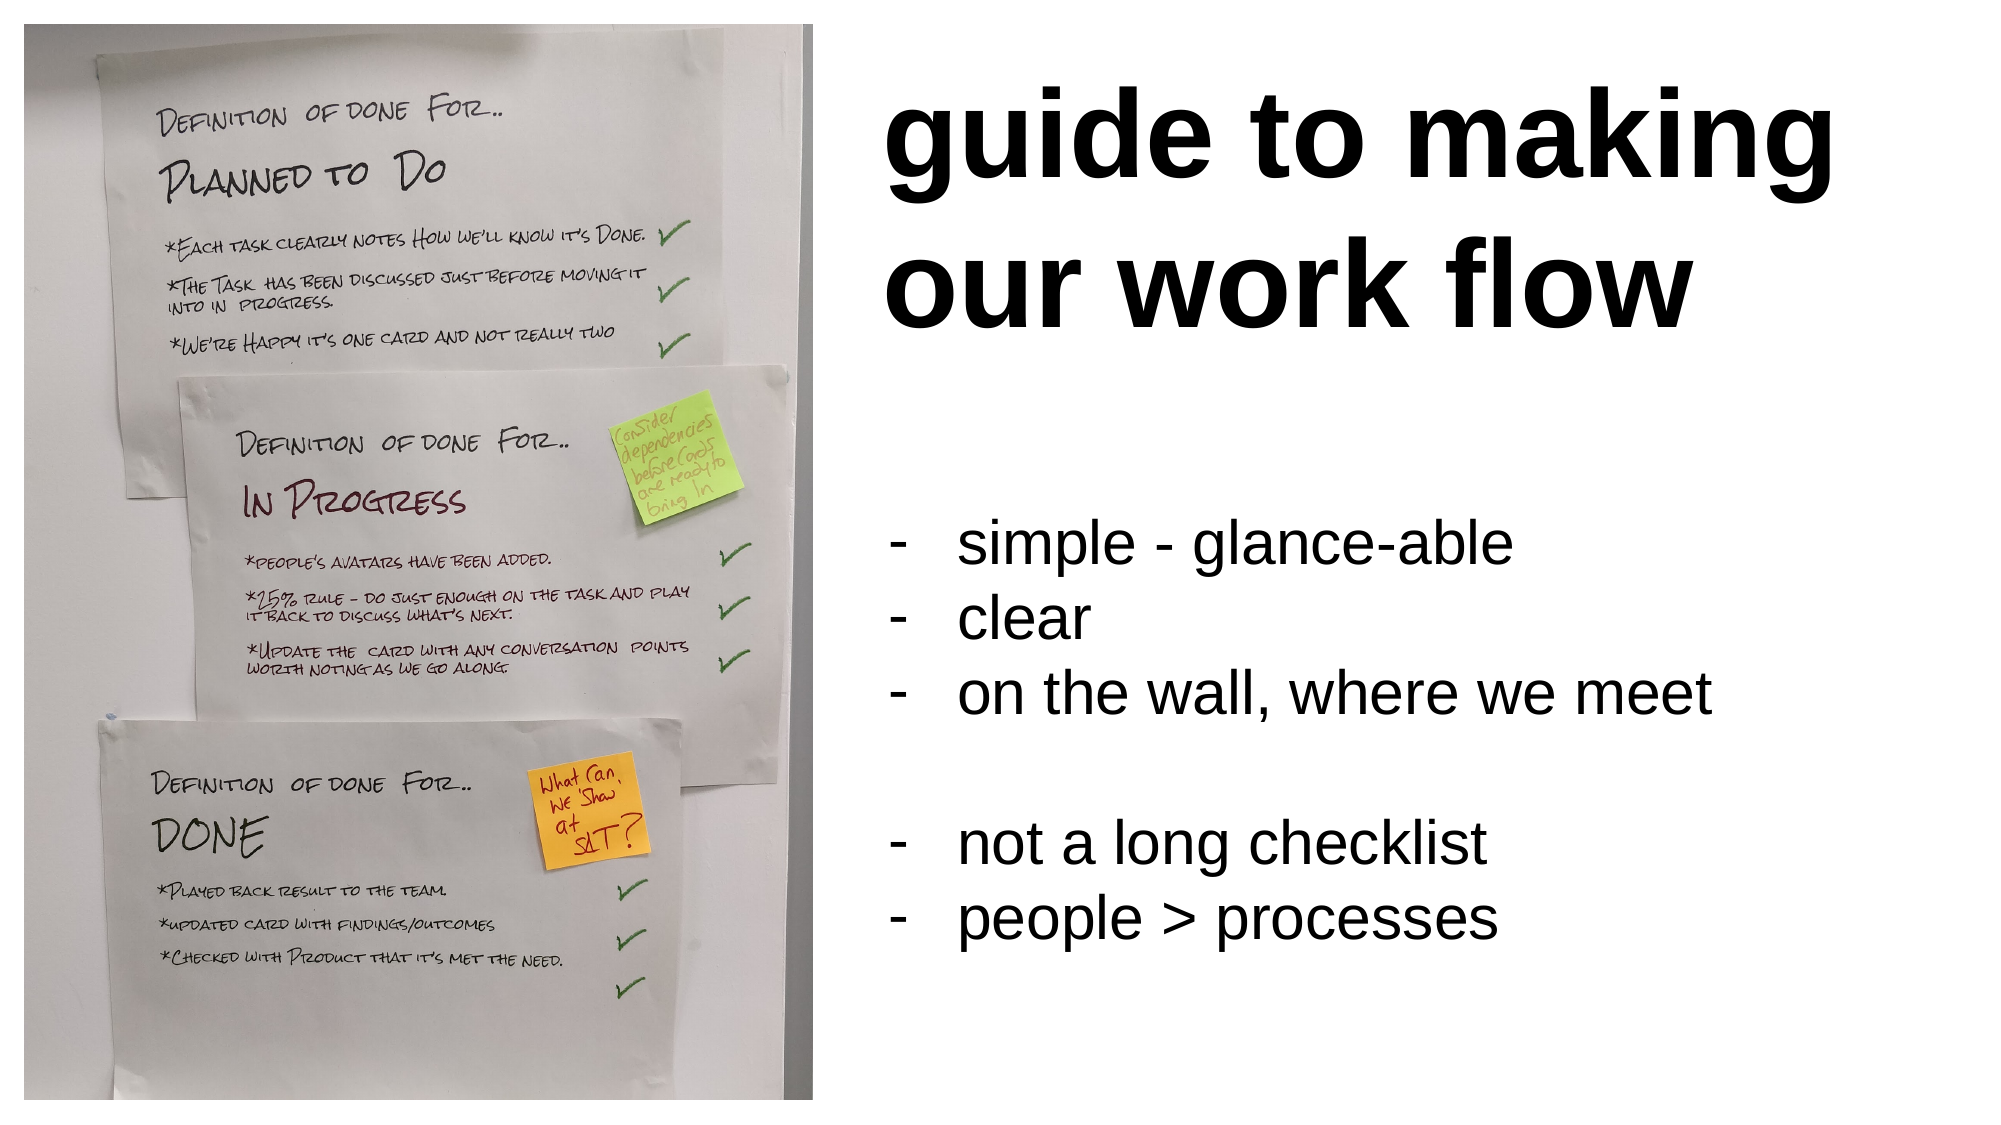

guide to making our work flow
simple - glance-able
clear
on the wall, where we meet
not a long checklist
people > processes